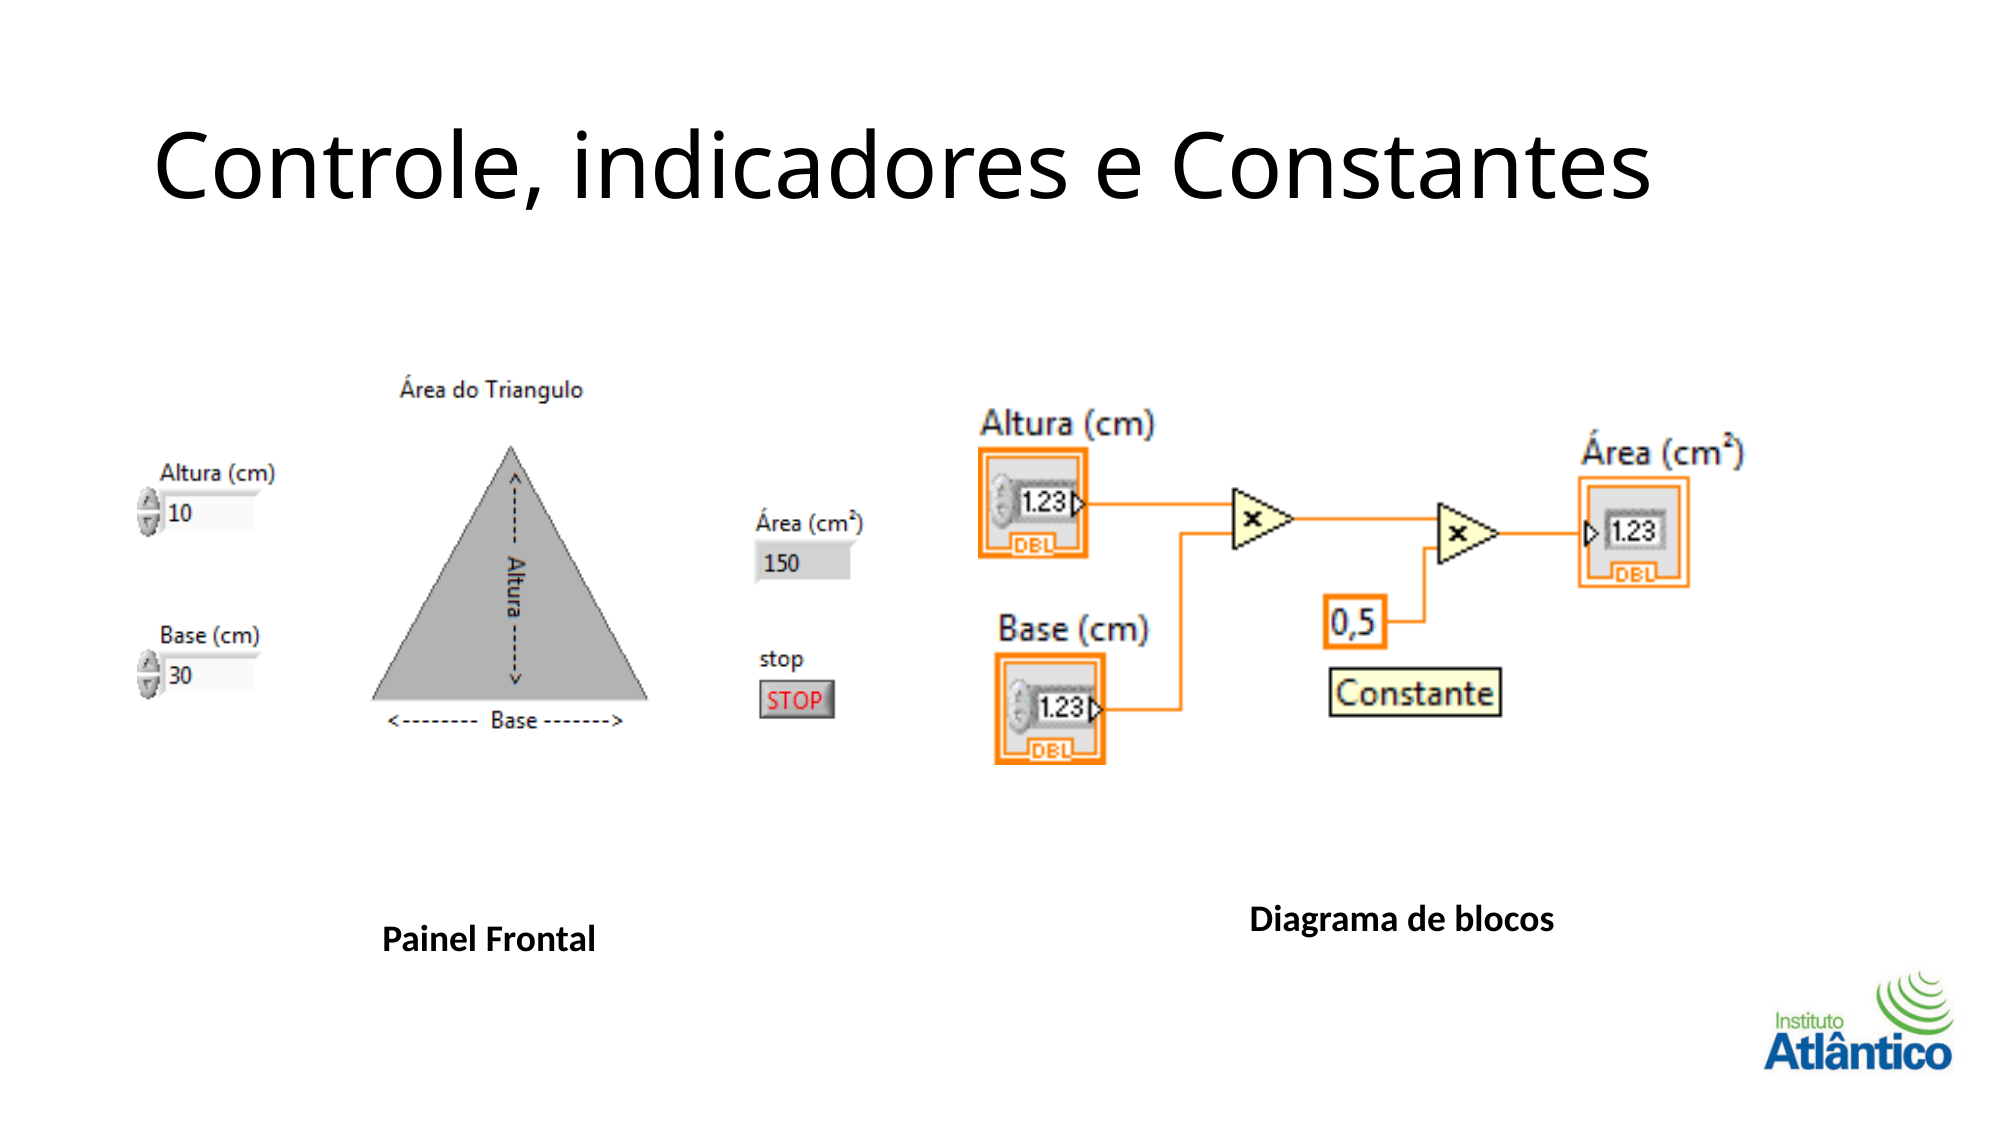

# Controle, indicadores e Constantes
Diagrama de blocos
Painel Frontal